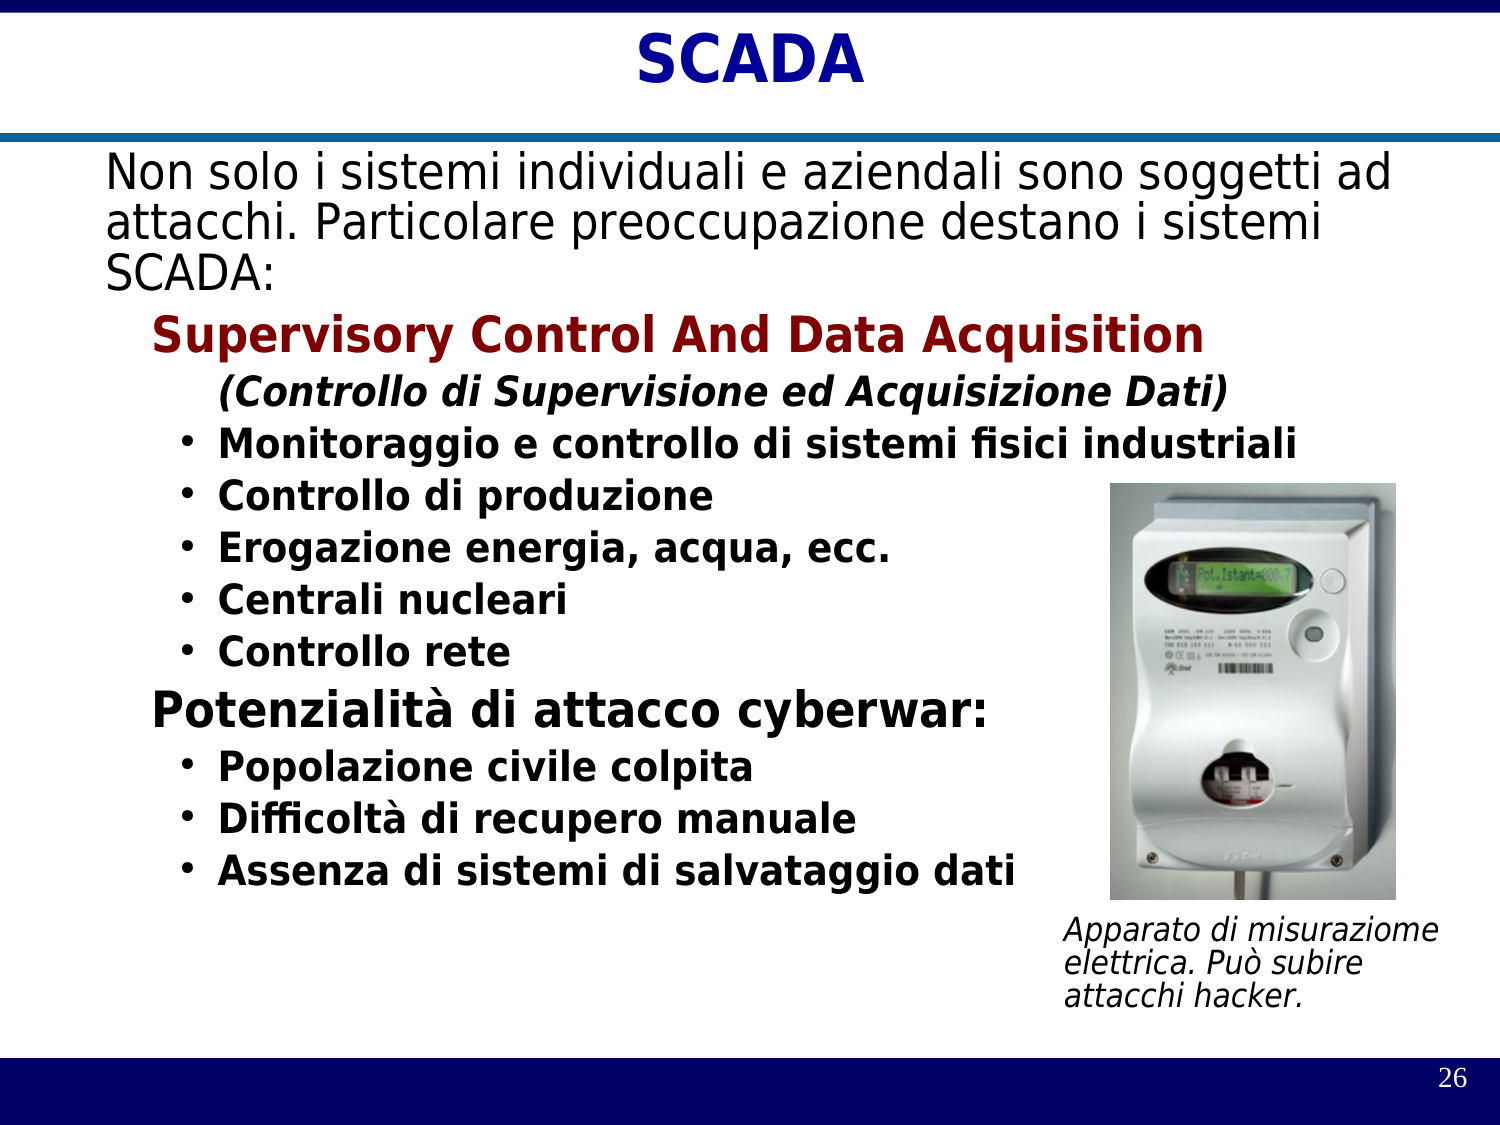

# SCADA
Non solo i sistemi individuali e aziendali sono soggetti ad attacchi. Particolare preoccupazione destano i sistemi SCADA:
Supervisory Control And Data Acquisition
(Controllo di Supervisione ed Acquisizione Dati)
Monitoraggio e controllo di sistemi fisici industriali
Controllo di produzione
Erogazione energia, acqua, ecc.
Centrali nucleari
Controllo rete
Potenzialità di attacco cyberwar:
Popolazione civile colpita
Difficoltà di recupero manuale
Assenza di sistemi di salvataggio dati
Apparato di misuraziome
elettrica. Può subire
attacchi hacker.